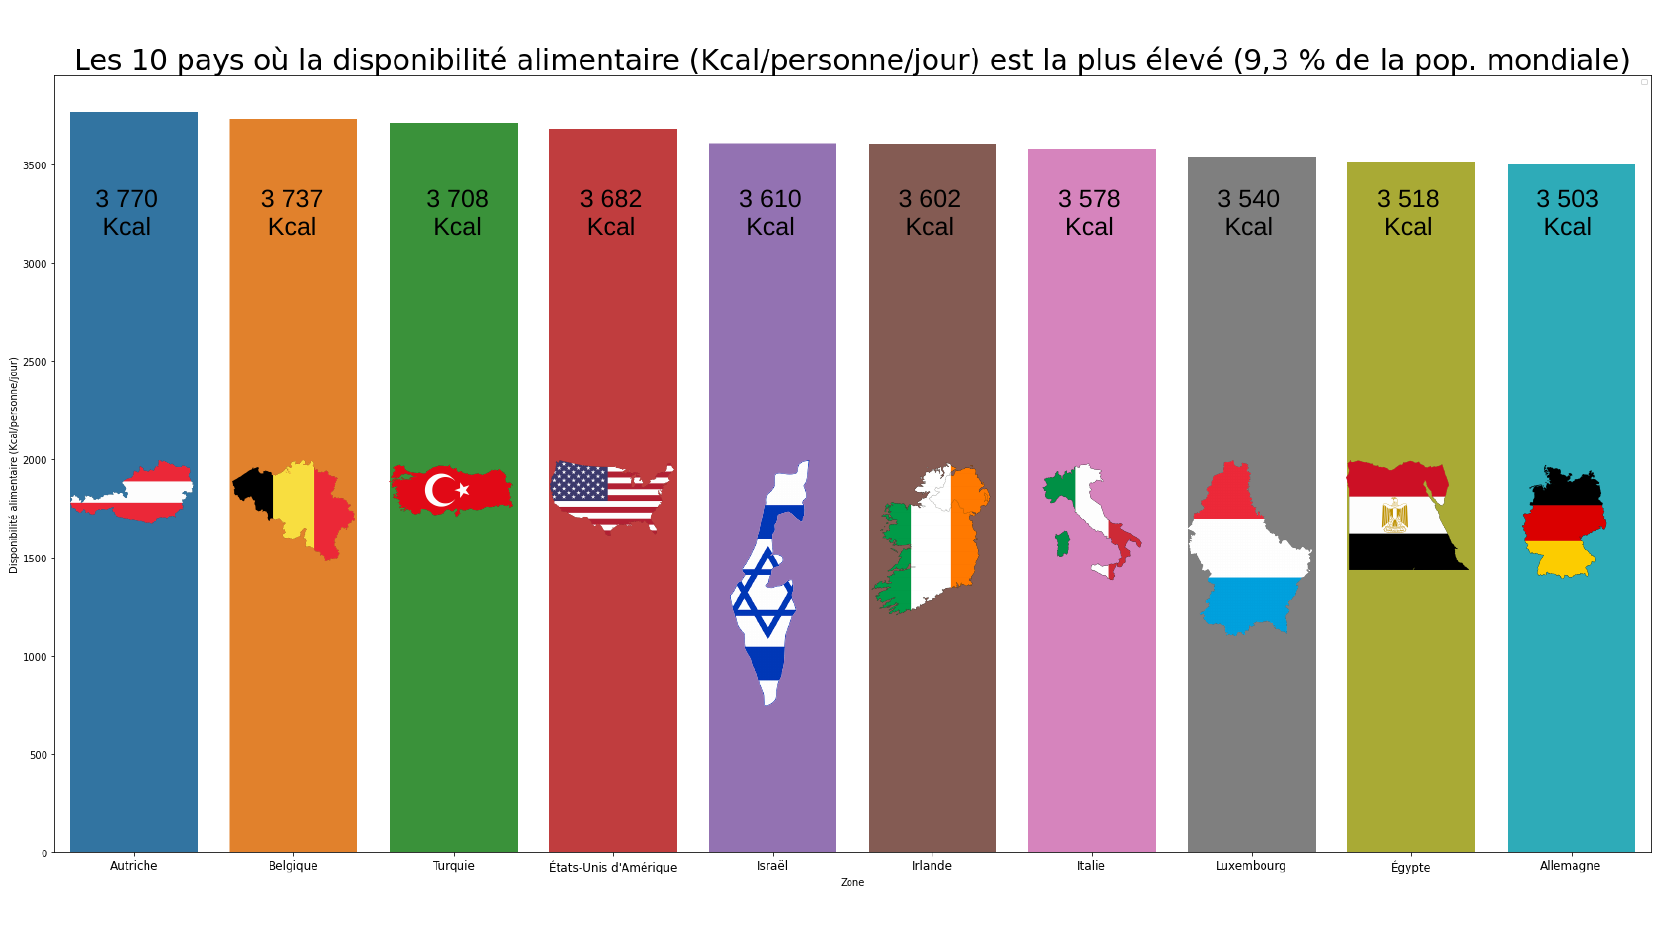

3 770 Kcal
3 737 Kcal
3 708 Kcal
3 682 Kcal
3 610 Kcal
3 602 Kcal
3 578 Kcal
3 540 Kcal
3 518 Kcal
3 503 Kcal